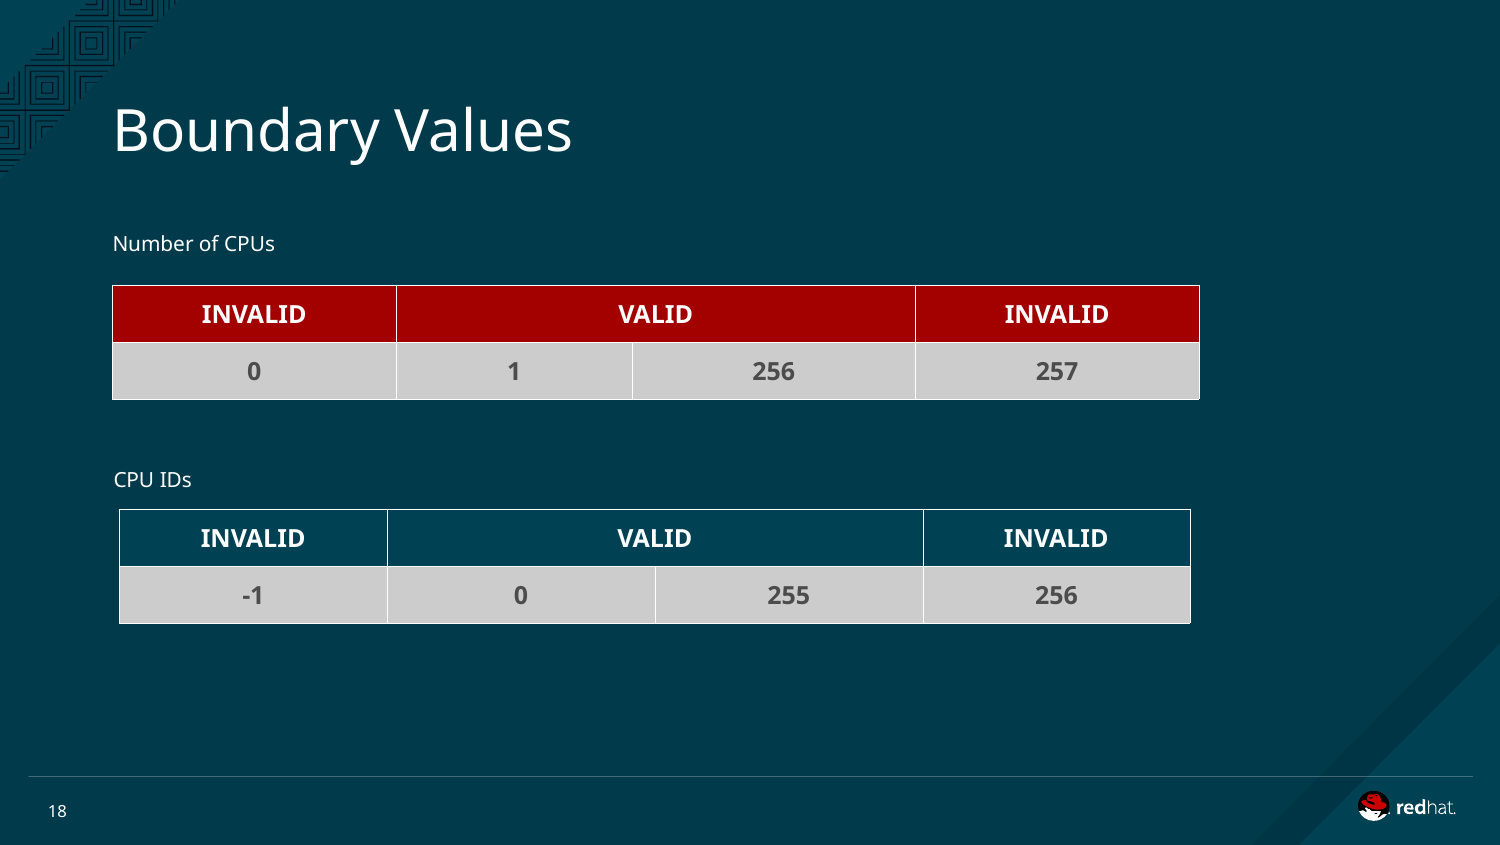

# Boundary Values
Number of CPUs
| INVALID | VALID | | INVALID |
| --- | --- | --- | --- |
| 0 | 1 | 256 | 257 |
CPU IDs
| INVALID | VALID | | INVALID |
| --- | --- | --- | --- |
| -1 | 0 | 255 | 256 |
18